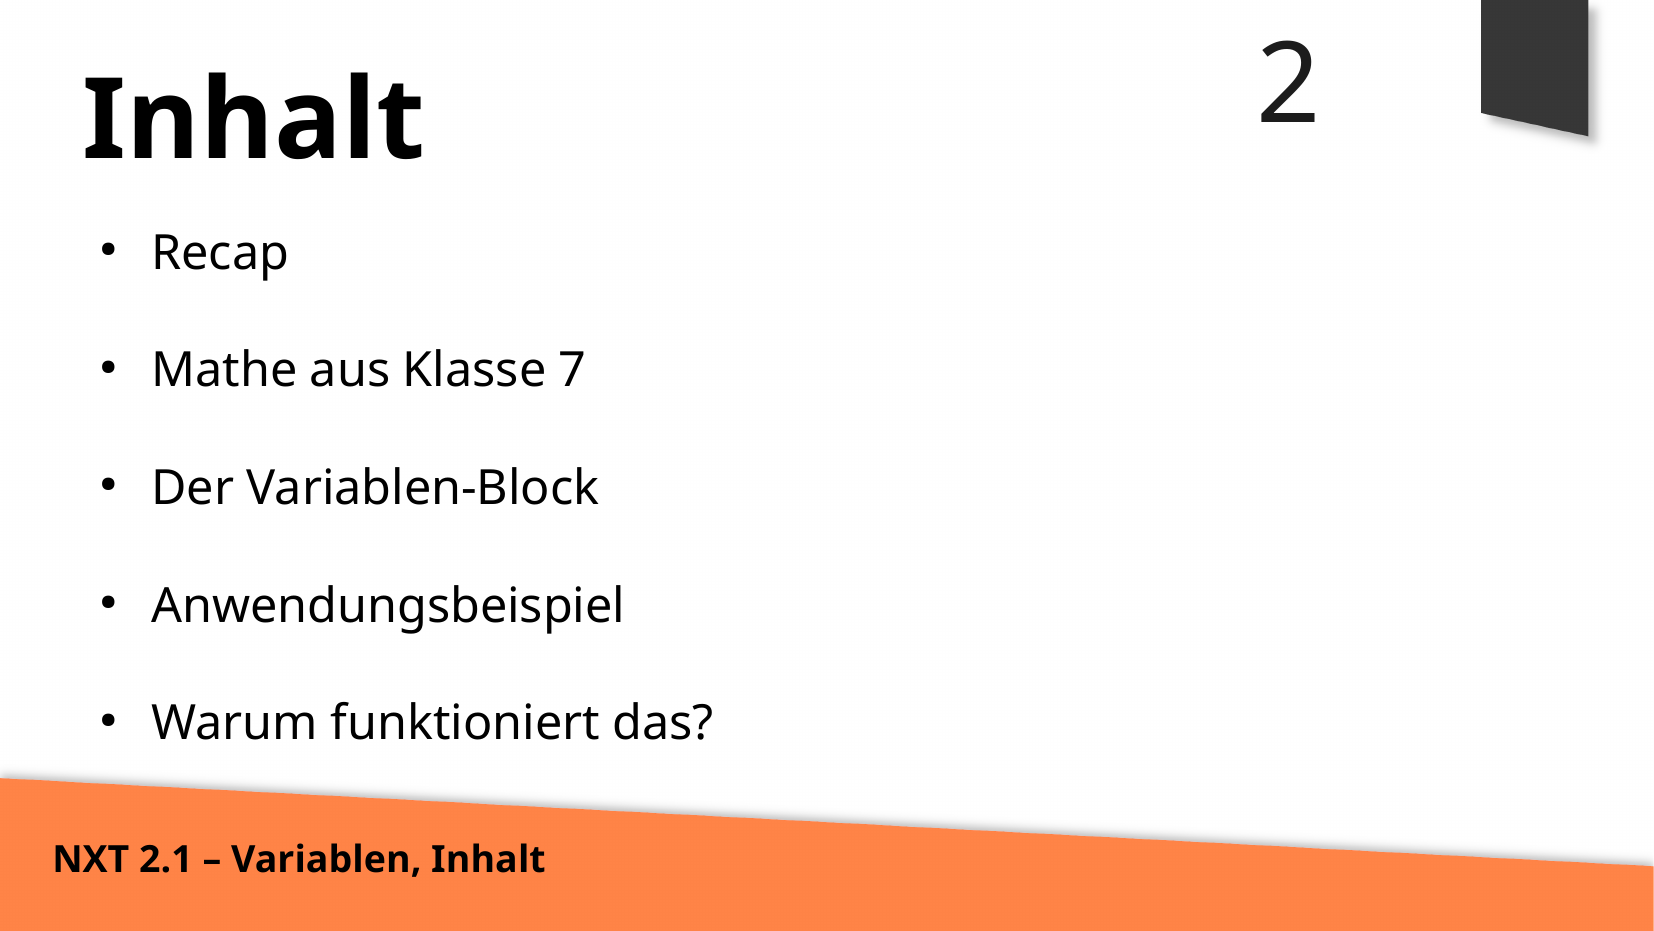

2
# Inhalt
Recap
Mathe aus Klasse 7
Der Variablen-Block
Anwendungsbeispiel
Warum funktioniert das?
NXT 2.1 – Variablen, Inhalt